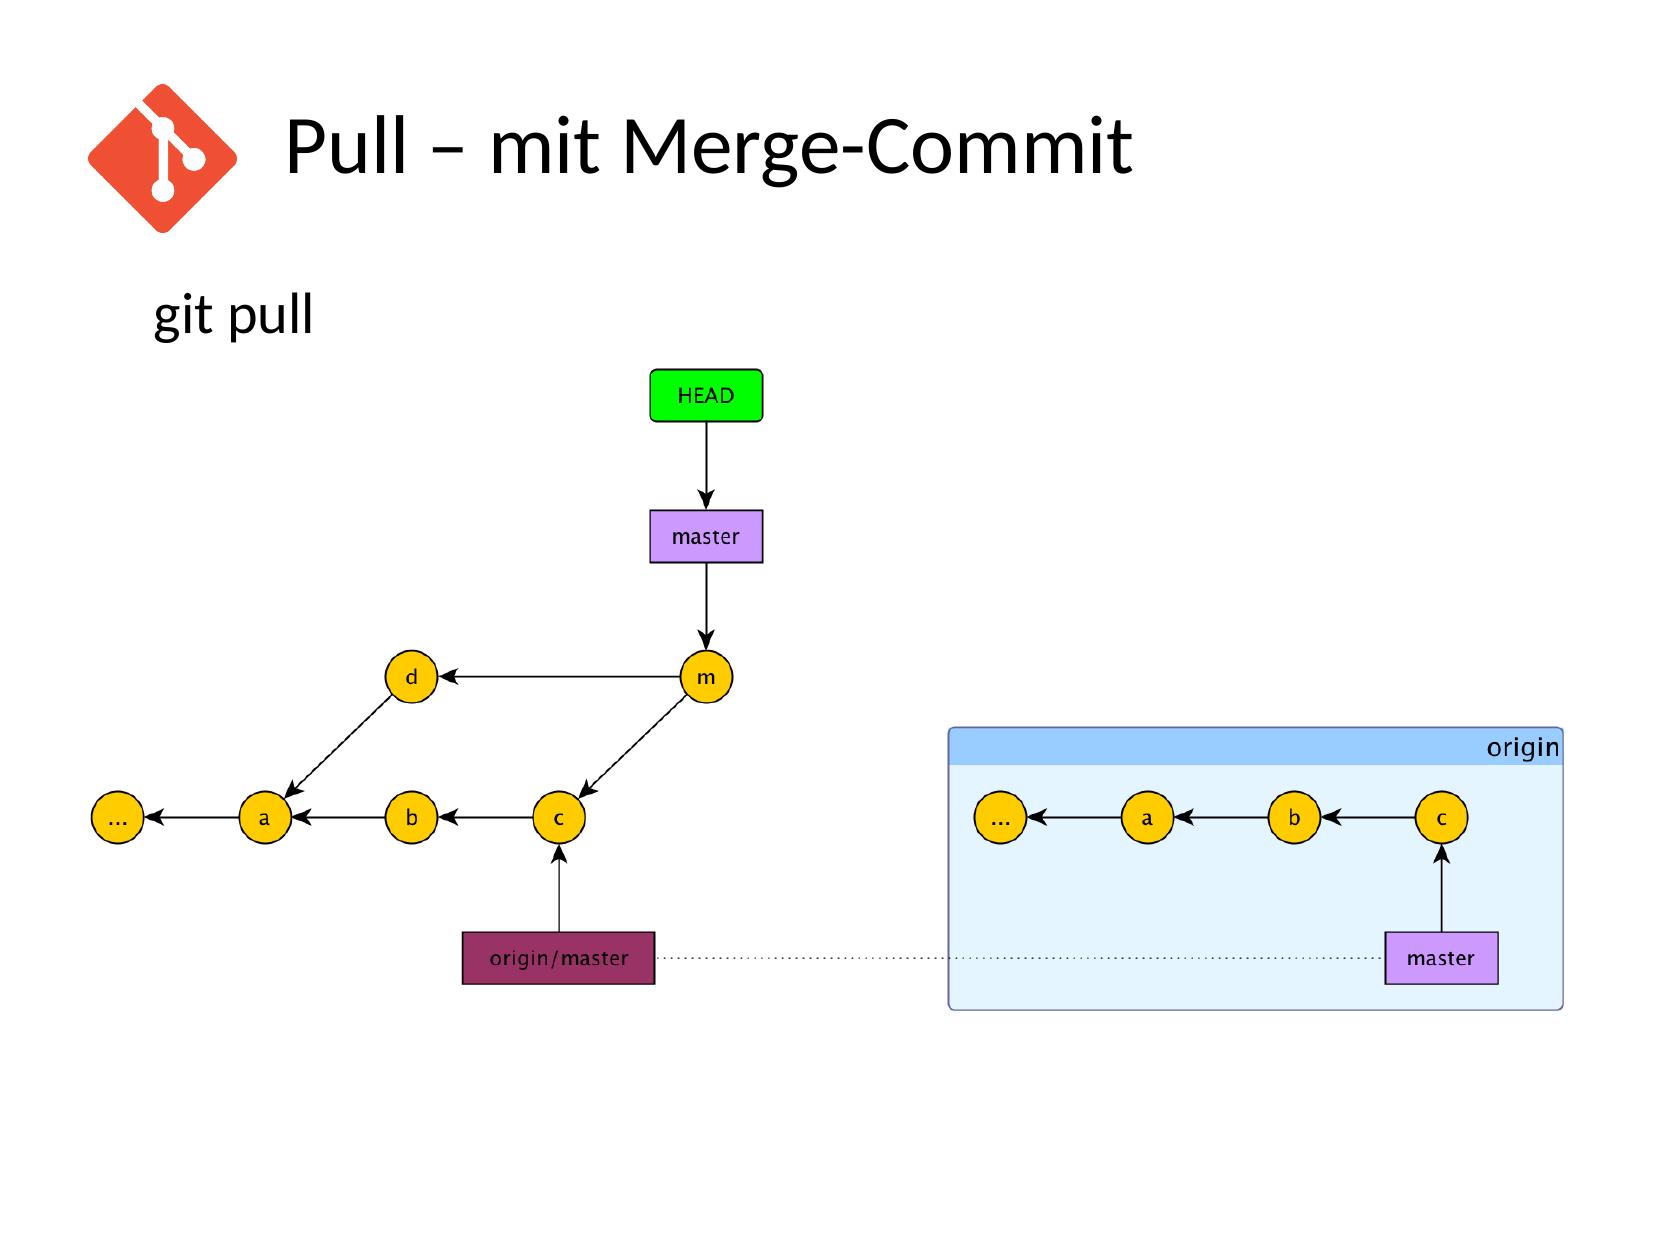

# Pull – mit Merge-Commit
git pull